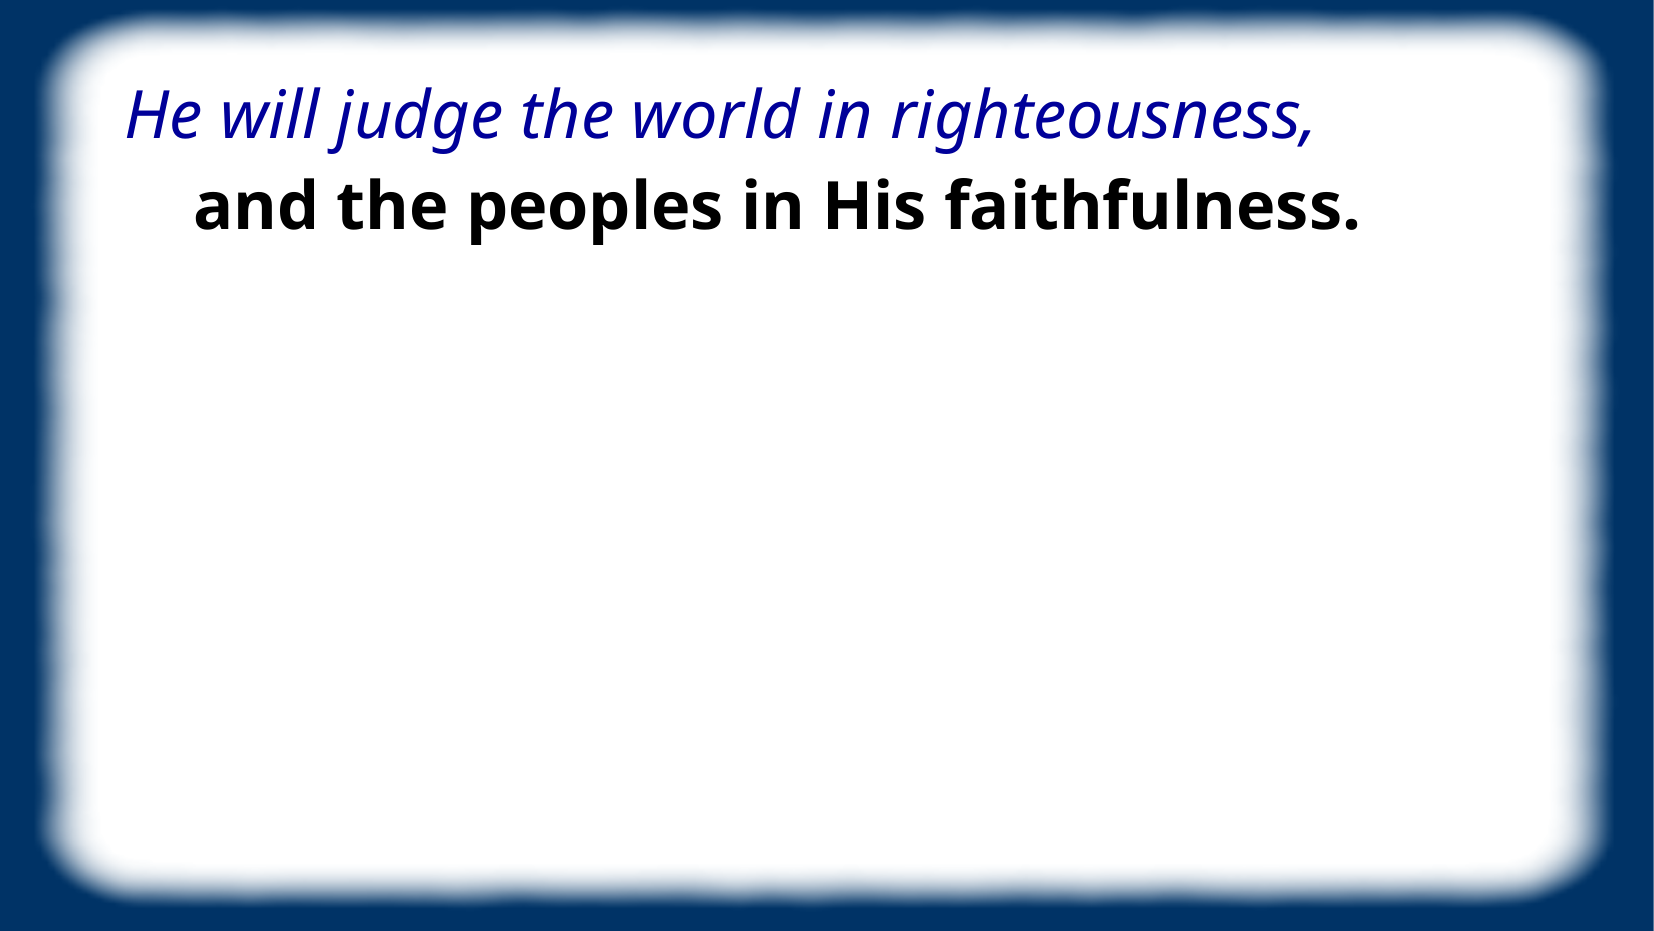

He will judge the world in righteousness,
 and the peoples in His faithfulness.